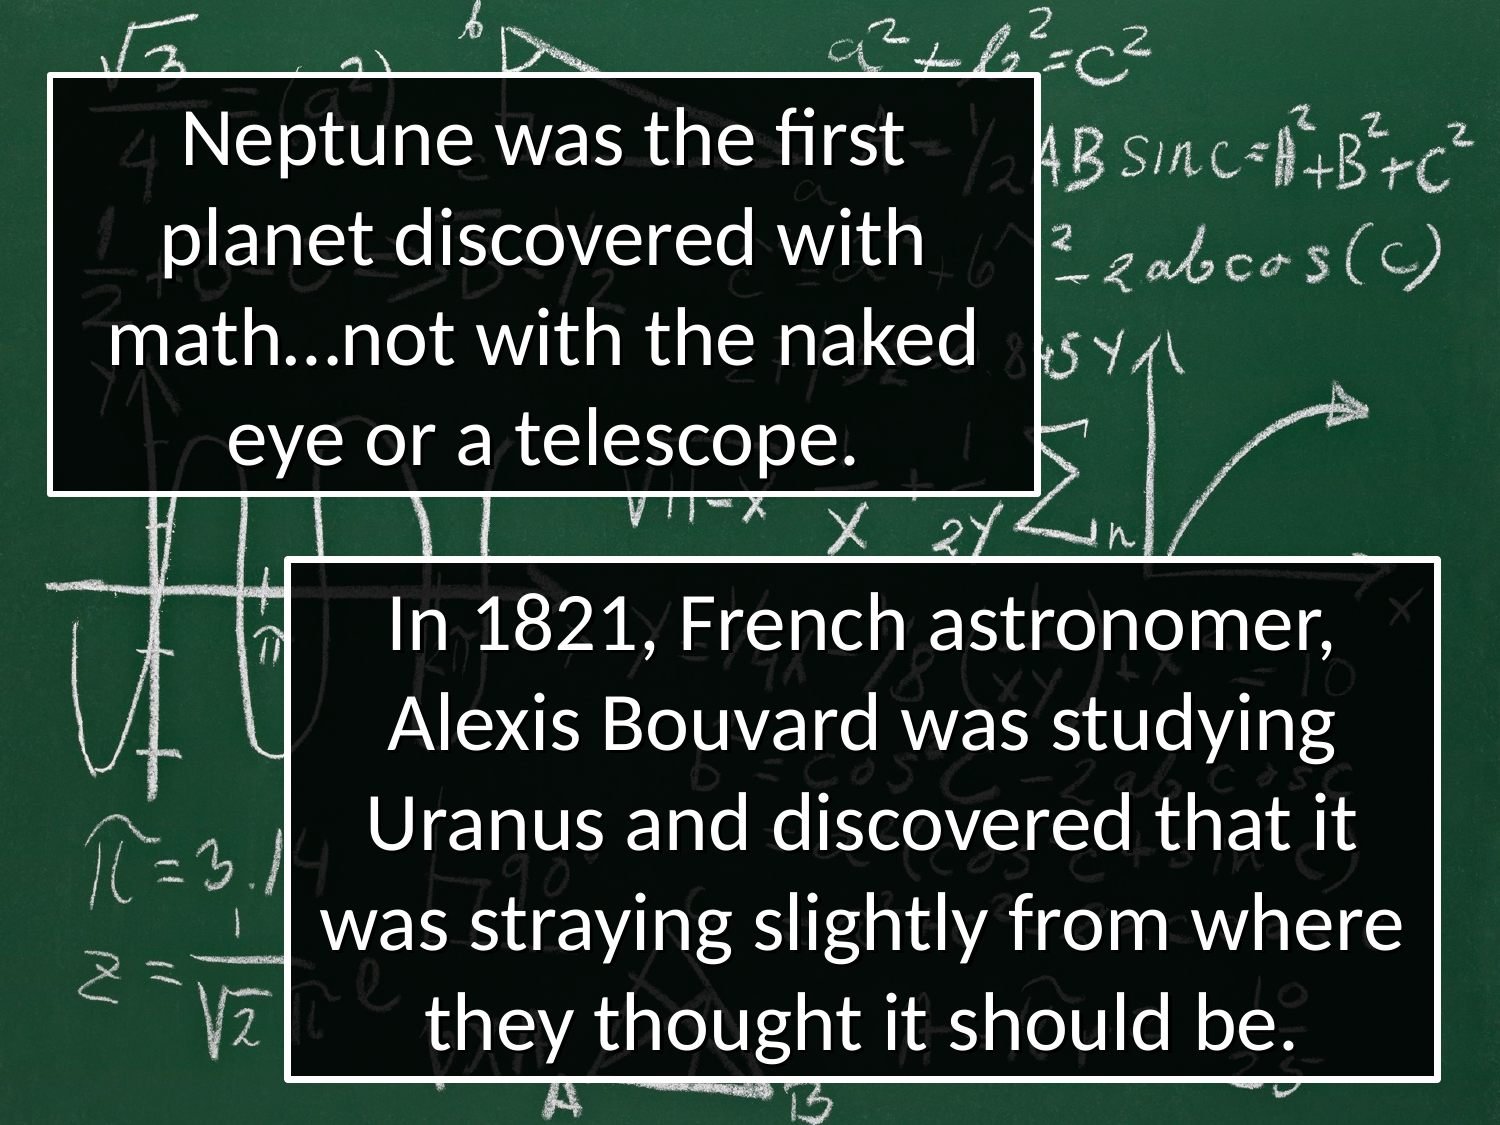

Neptune was the first planet discovered with math…not with the naked eye or a telescope.
In 1821, French astronomer, Alexis Bouvard was studying Uranus and discovered that it was straying slightly from where they thought it should be.